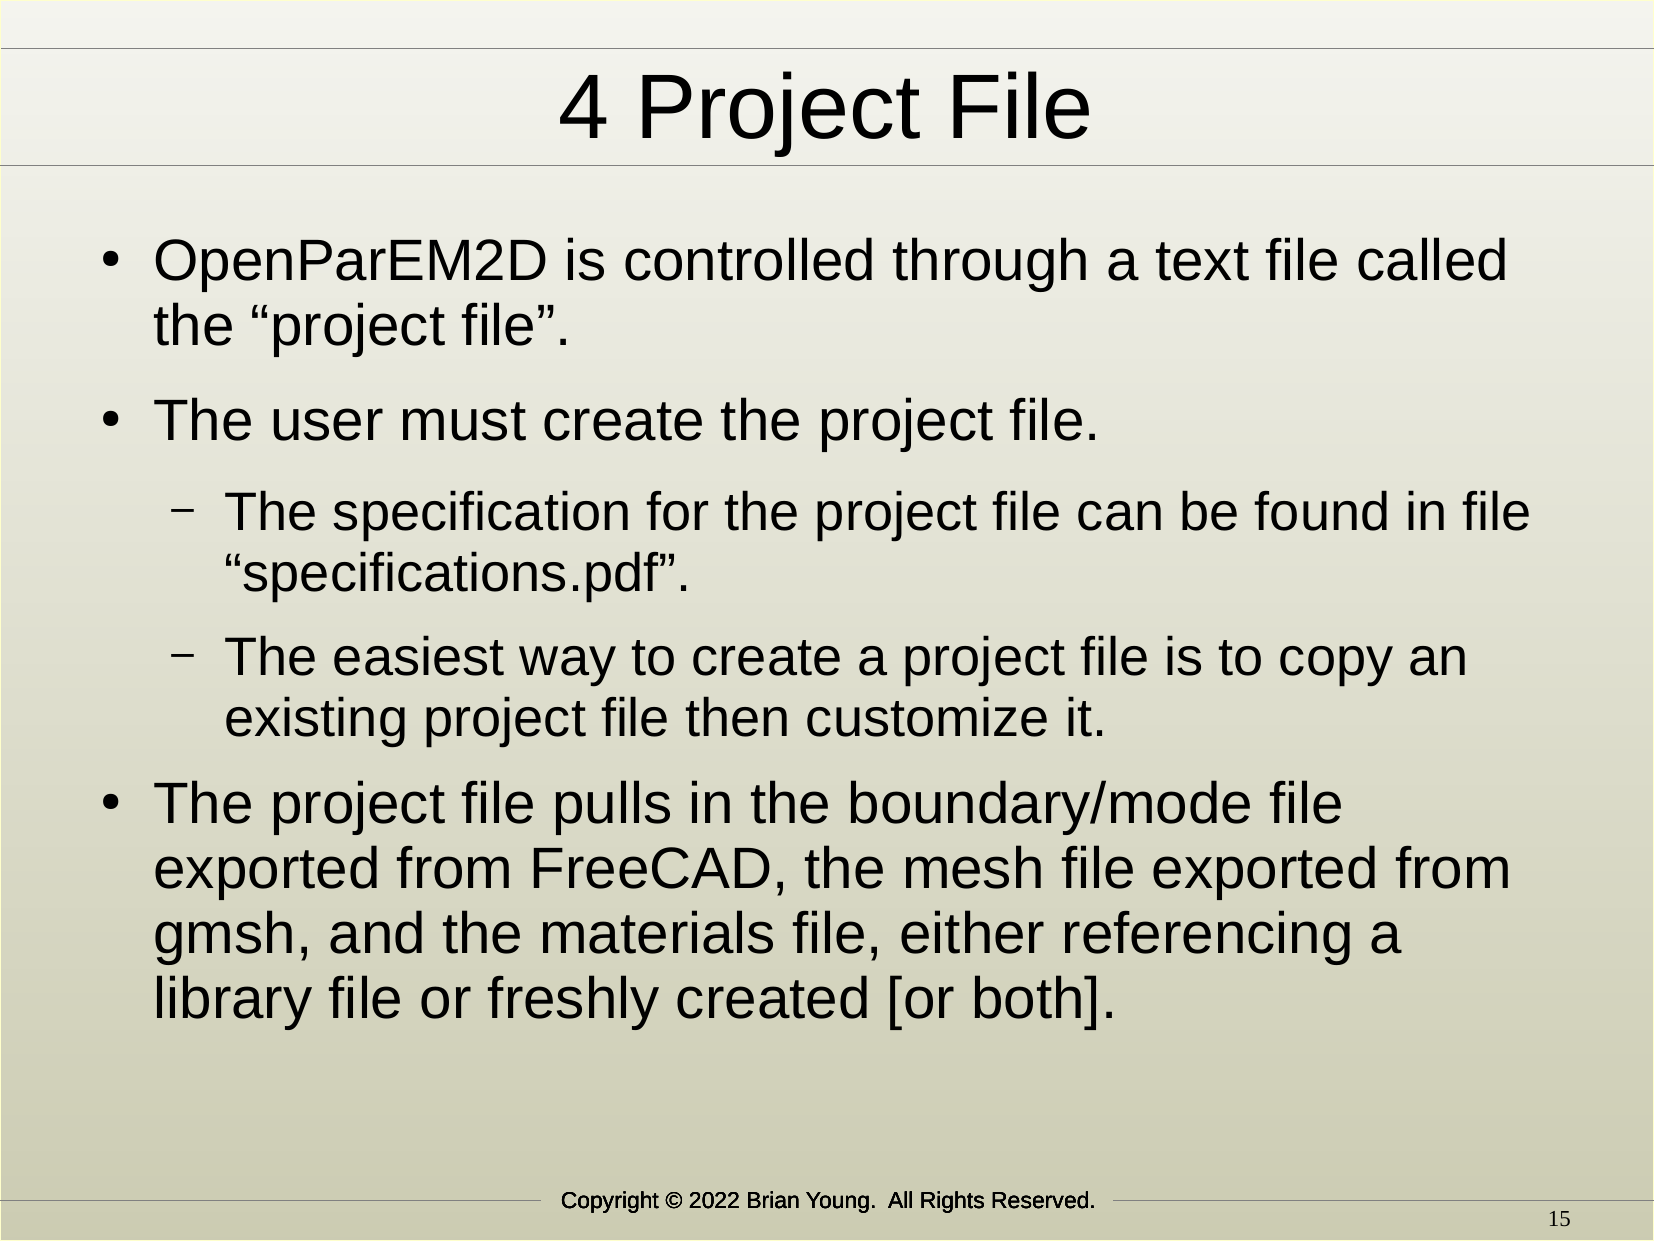

# 4 Project File
OpenParEM2D is controlled through a text file called the “project file”.
The user must create the project file.
The specification for the project file can be found in file “specifications.pdf”.
The easiest way to create a project file is to copy an existing project file then customize it.
The project file pulls in the boundary/mode file exported from FreeCAD, the mesh file exported from gmsh, and the materials file, either referencing a library file or freshly created [or both].
15